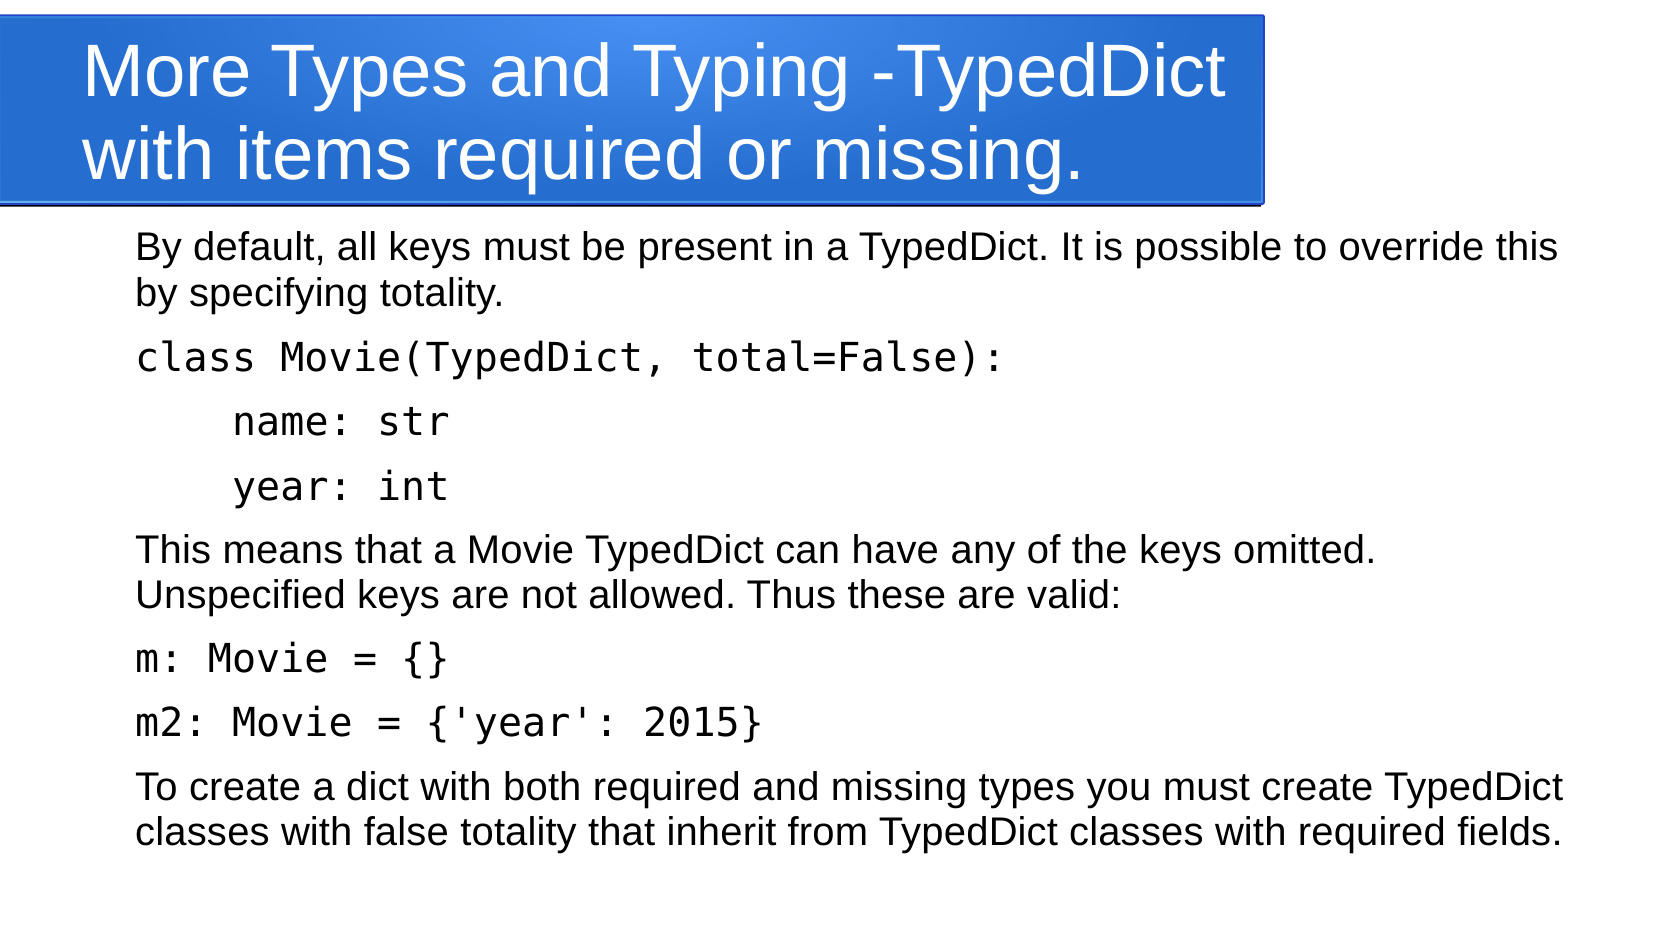

# More Types and Typing -TypedDict with items required or missing.
By default, all keys must be present in a TypedDict. It is possible to override this by specifying totality.
class Movie(TypedDict, total=False):
 name: str
 year: int
This means that a Movie TypedDict can have any of the keys omitted. Unspecified keys are not allowed. Thus these are valid:
m: Movie = {}
m2: Movie = {'year': 2015}
To create a dict with both required and missing types you must create TypedDict classes with false totality that inherit from TypedDict classes with required fields.